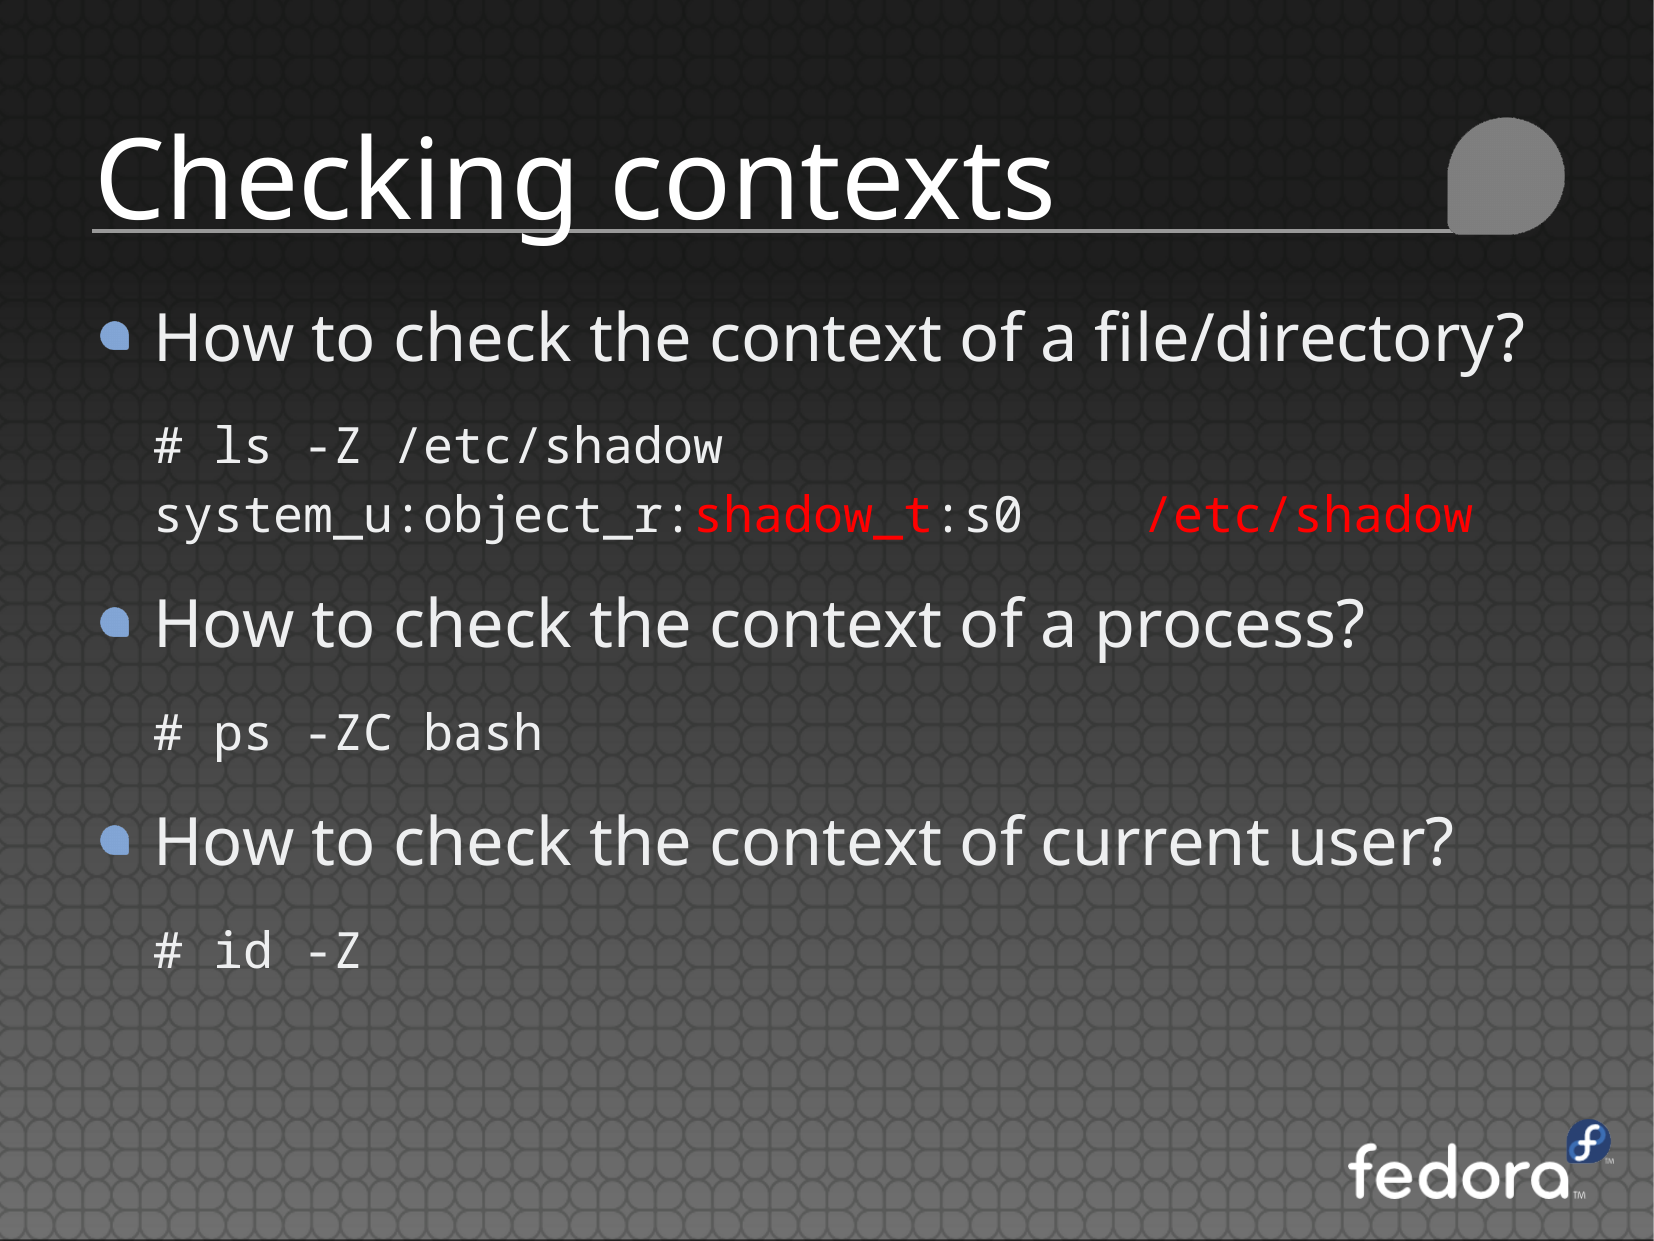

Checking contexts
# How to check the context of a file/directory?
# ls -Z /etc/shadow system_u:object_r:shadow_t:s0 /etc/shadow
How to check the context of a process?
# ps -ZC bash
How to check the context of current user?
# id -Z